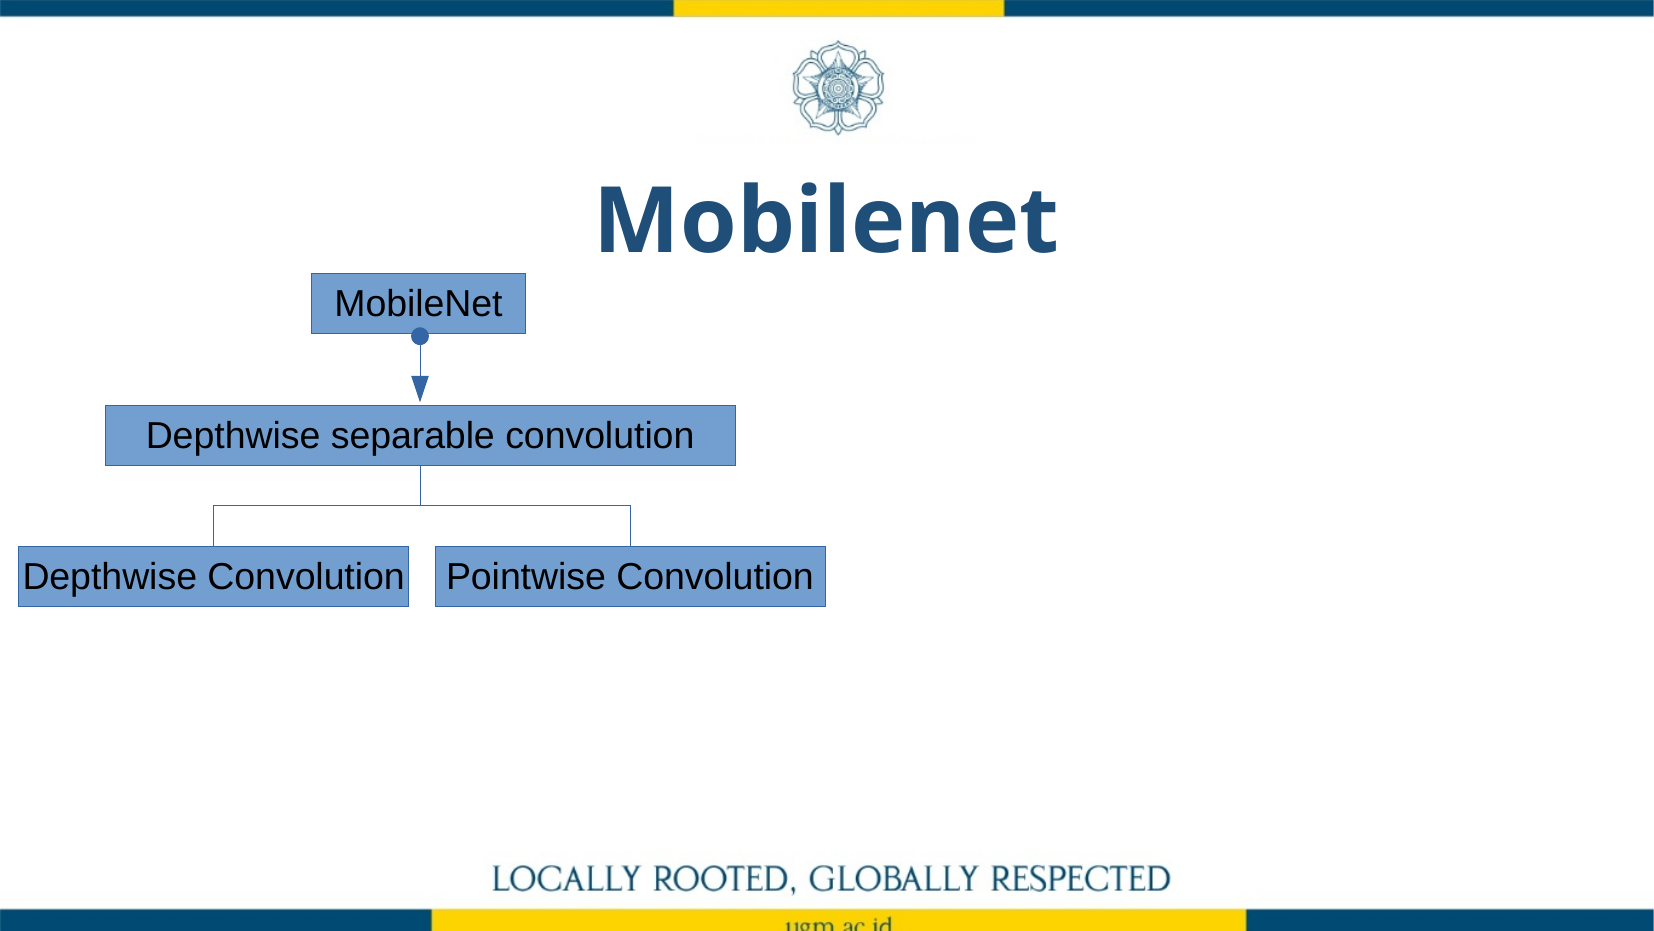

# Mobilenet
MobileNet
Depthwise separable convolution
Depthwise Convolution
Pointwise Convolution